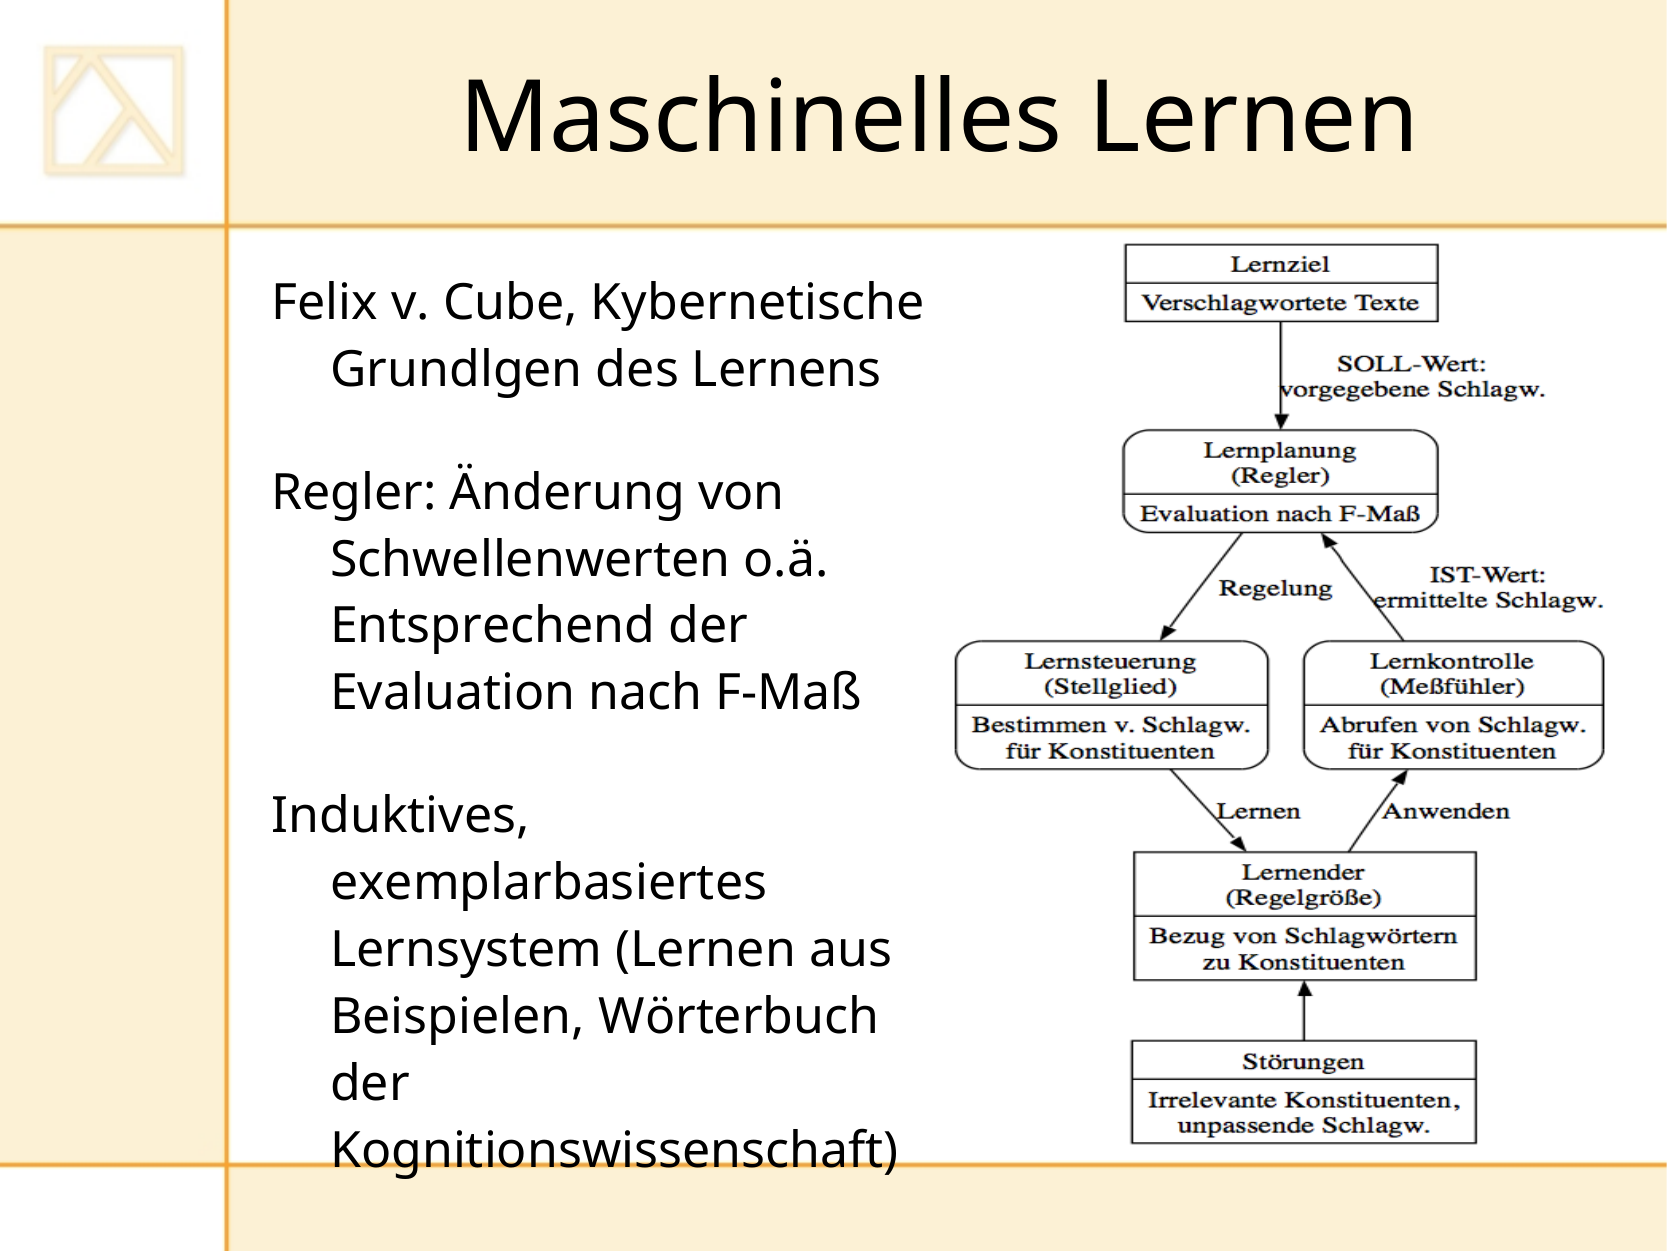

# Maschinelles Lernen
Felix v. Cube, Kybernetische Grundlgen des Lernens
Regler: Änderung von Schwellenwerten o.ä. Entsprechend der Evaluation nach F-Maß
Induktives, exemplarbasiertes Lernsystem (Lernen aus Beispielen, Wörterbuch der Kognitionswissenschaft)